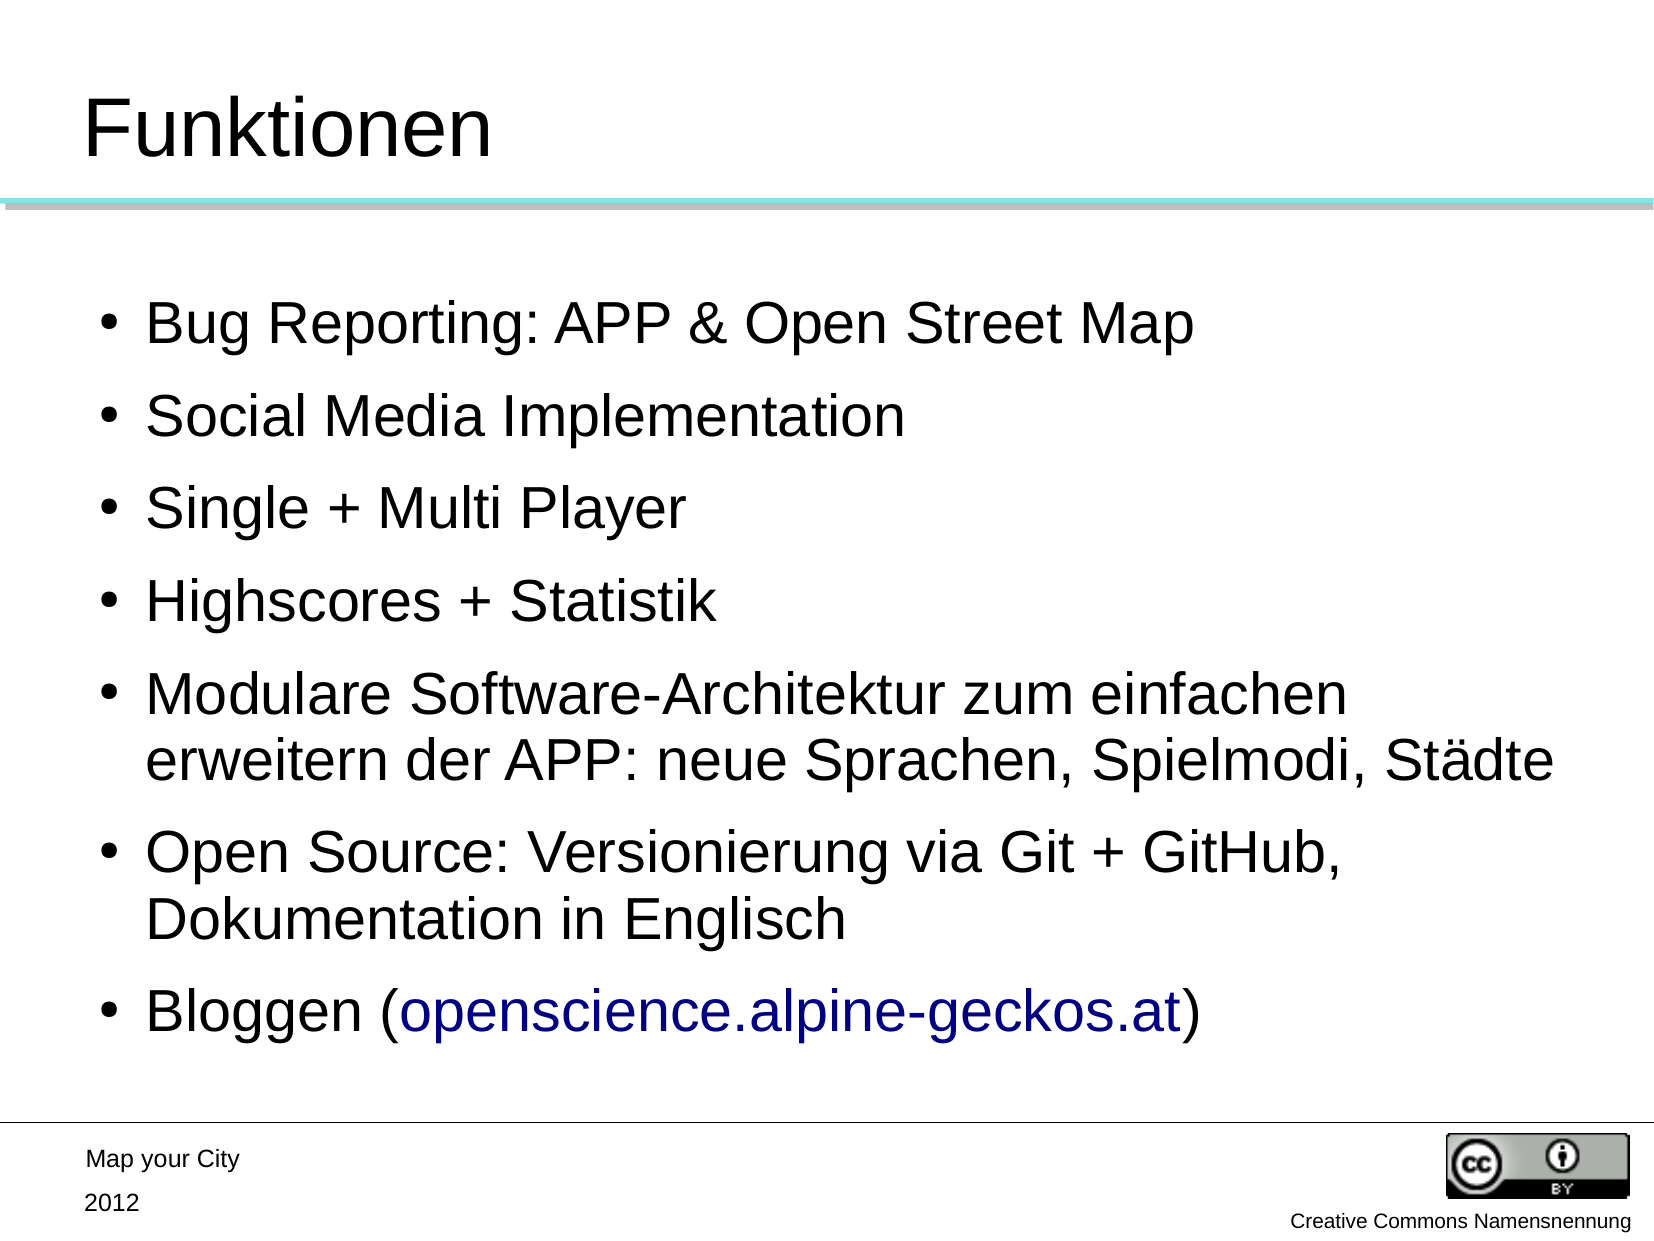

# Funktionen
Bug Reporting: APP & Open Street Map
Social Media Implementation
Single + Multi Player
Highscores + Statistik
Modulare Software-Architektur zum einfachen erweitern der APP: neue Sprachen, Spielmodi, Städte
Open Source: Versionierung via Git + GitHub, Dokumentation in Englisch
Bloggen (openscience.alpine-geckos.at)
Map your City
2012
Creative Commons Namensnennung